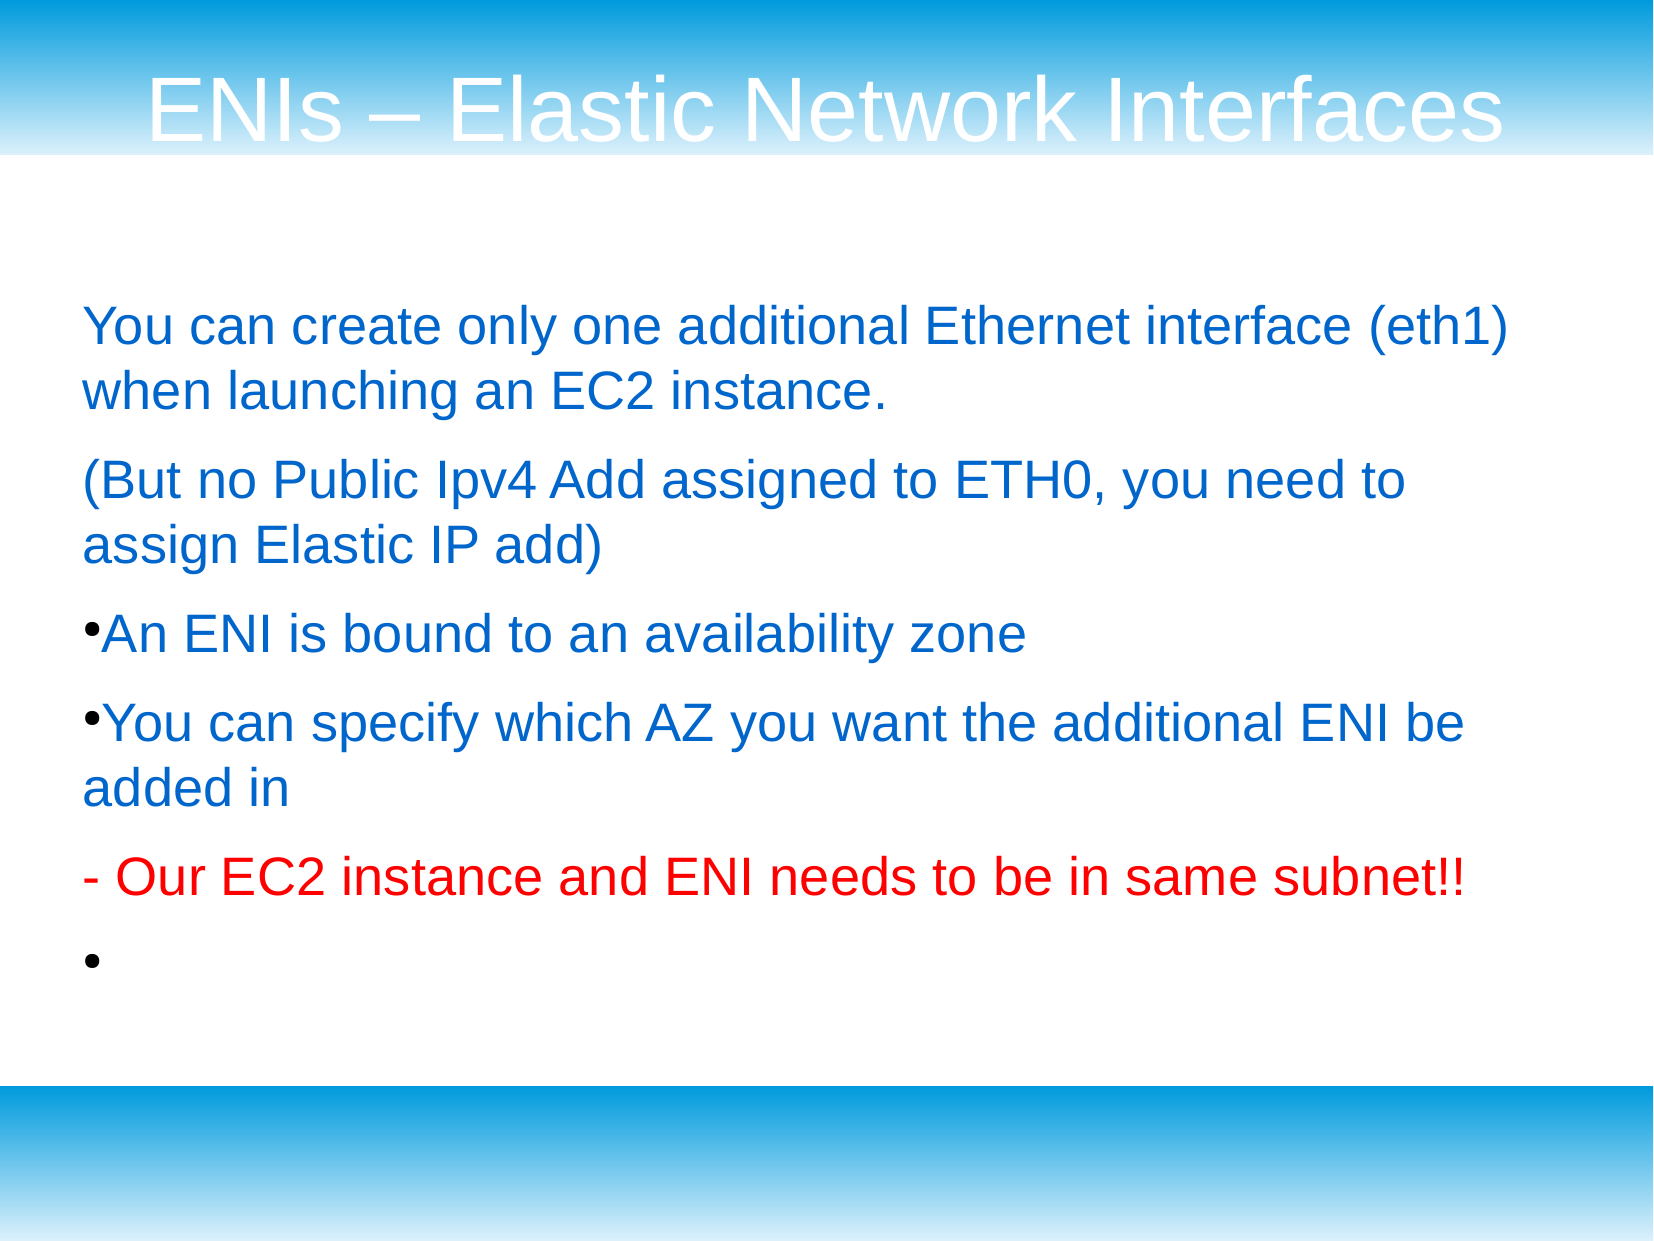

# ENIs – Elastic Network Interfaces
You can create only one additional Ethernet interface (eth1) when launching an EC2 instance.
(But no Public Ipv4 Add assigned to ETH0, you need to assign Elastic IP add)
An ENI is bound to an availability zone
You can specify which AZ you want the additional ENI be added in
- Our EC2 instance and ENI needs to be in same subnet!!